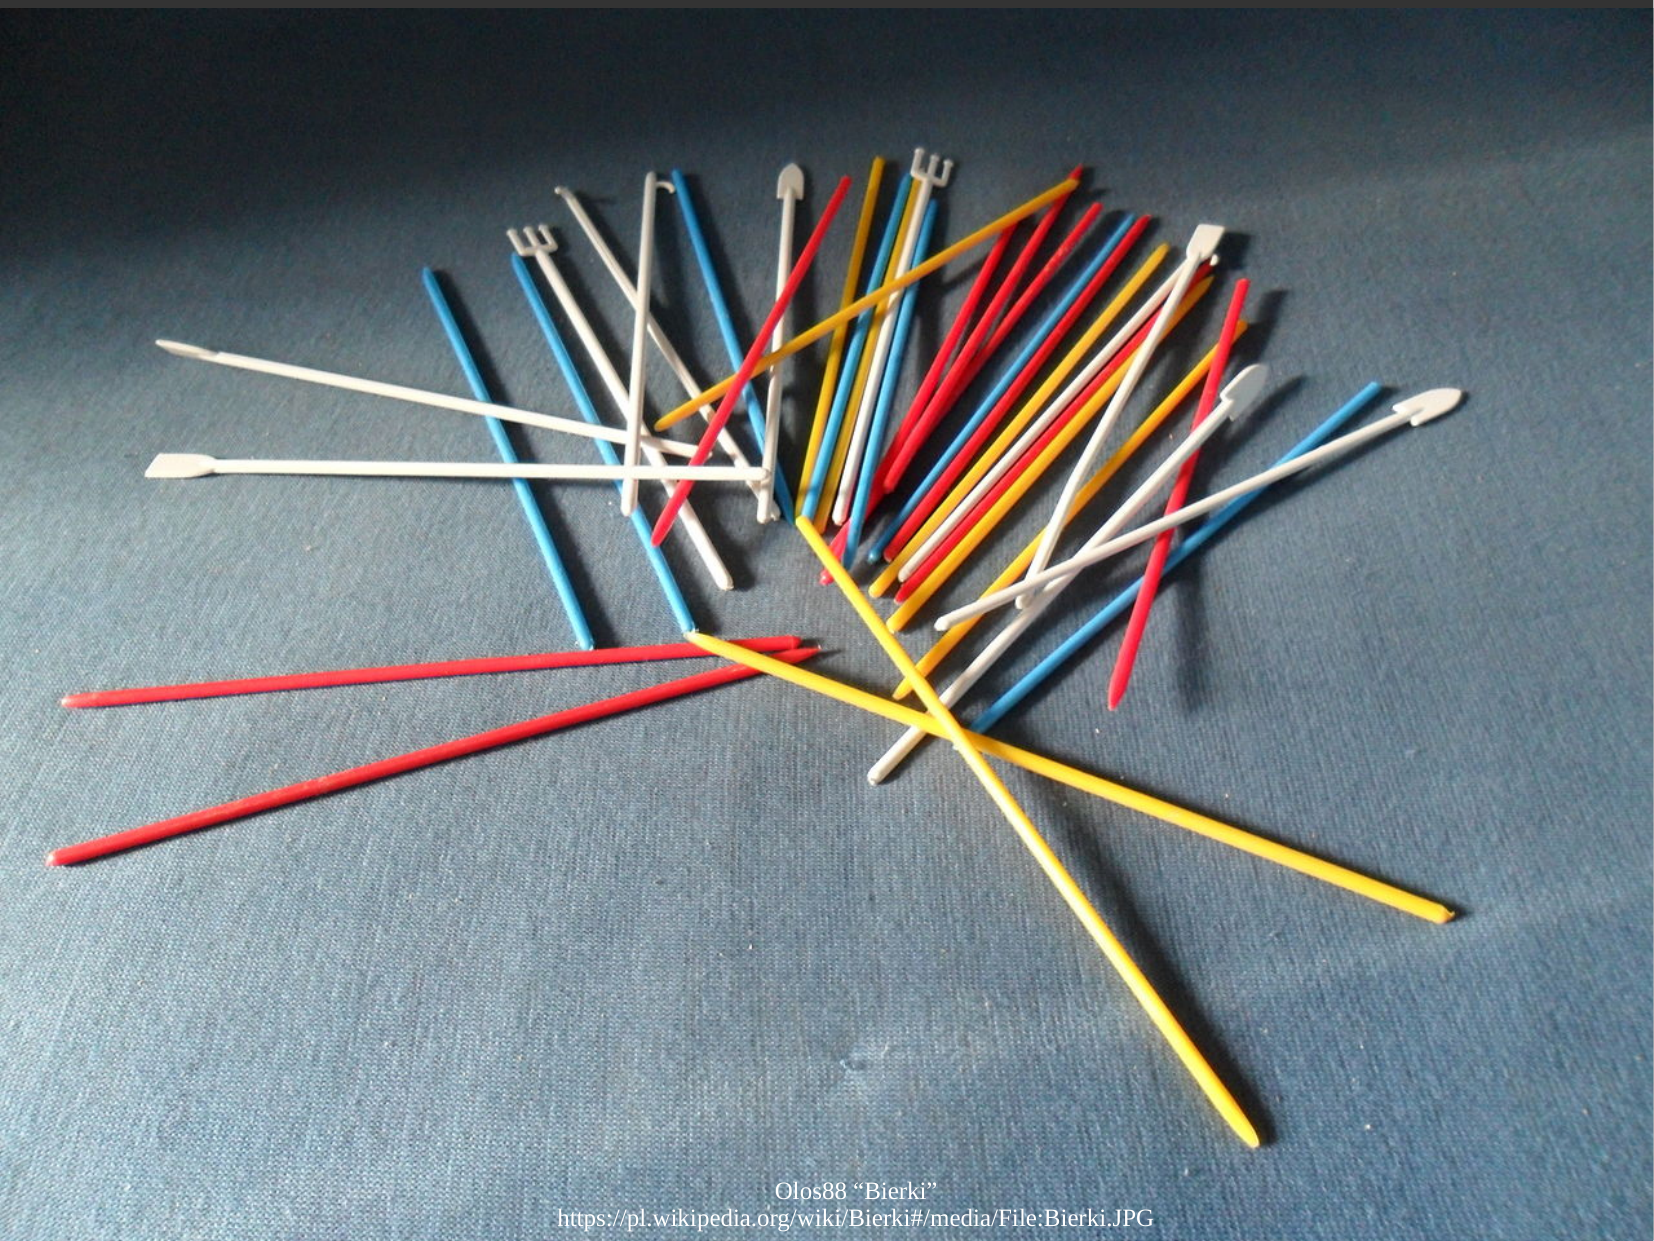

# SRP – why?
Olos88 “Bierki”
https://pl.wikipedia.org/wiki/Bierki#/media/File:Bierki.JPG